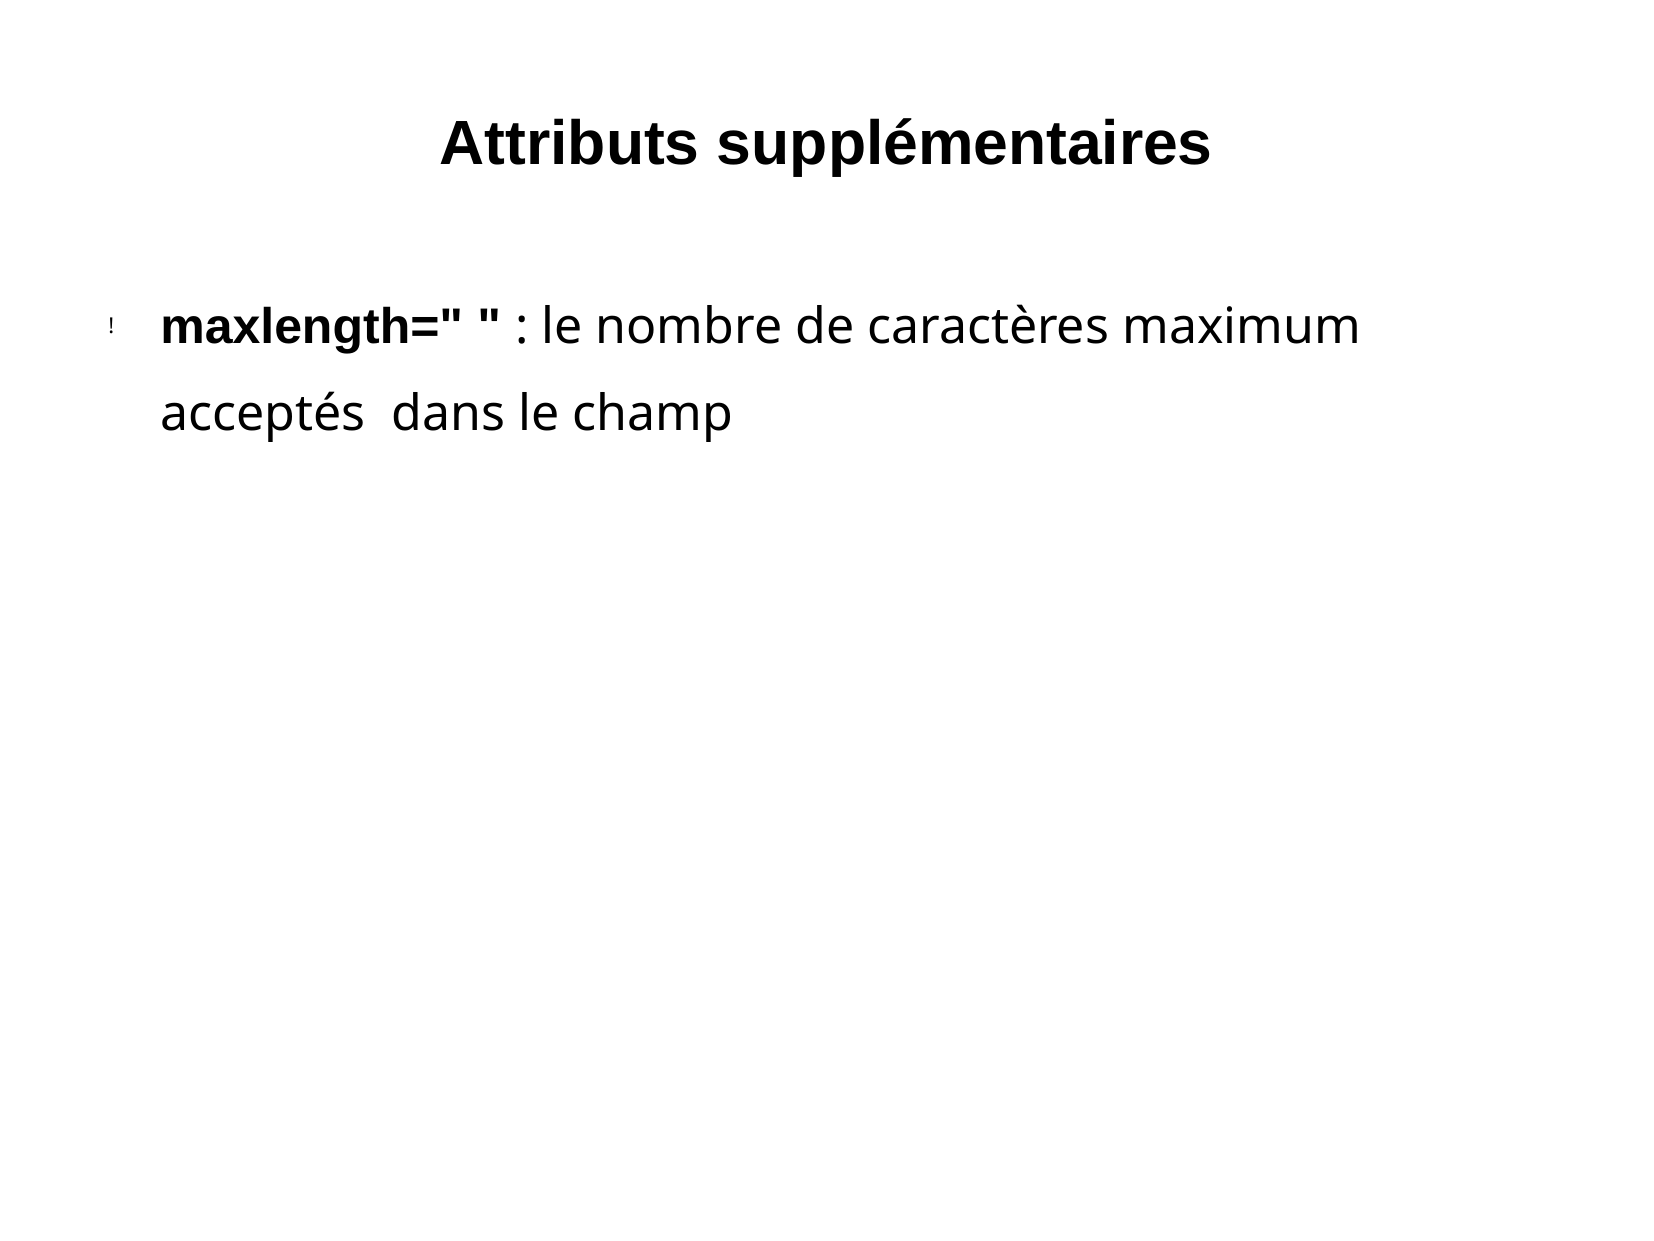

Attributs supplémentaires
maxlength=" " : le nombre de caractères maximum acceptés dans le champ
!